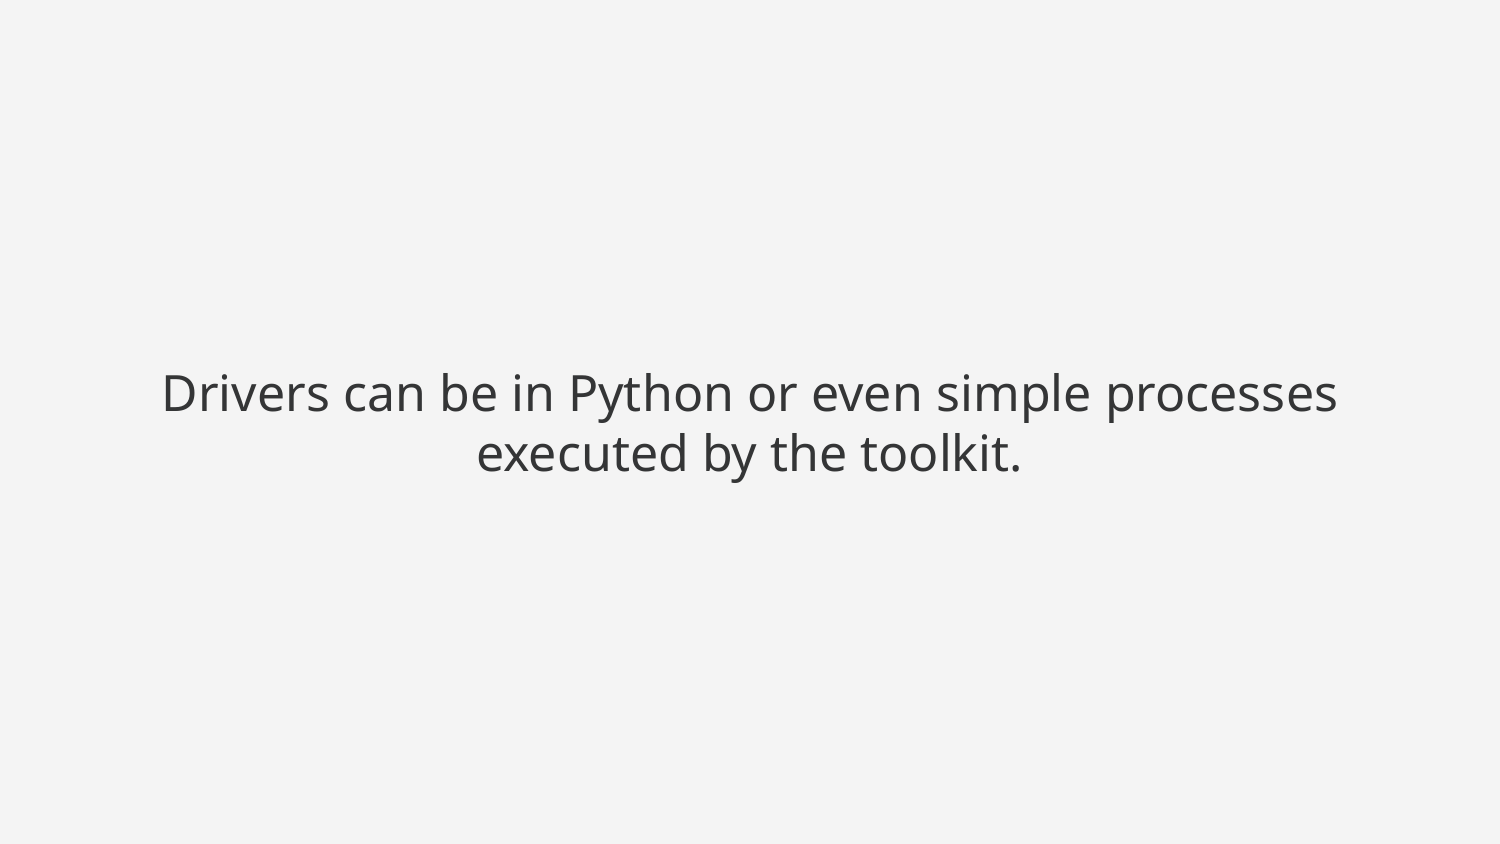

# Drivers can be in Python or even simple processes executed by the toolkit.